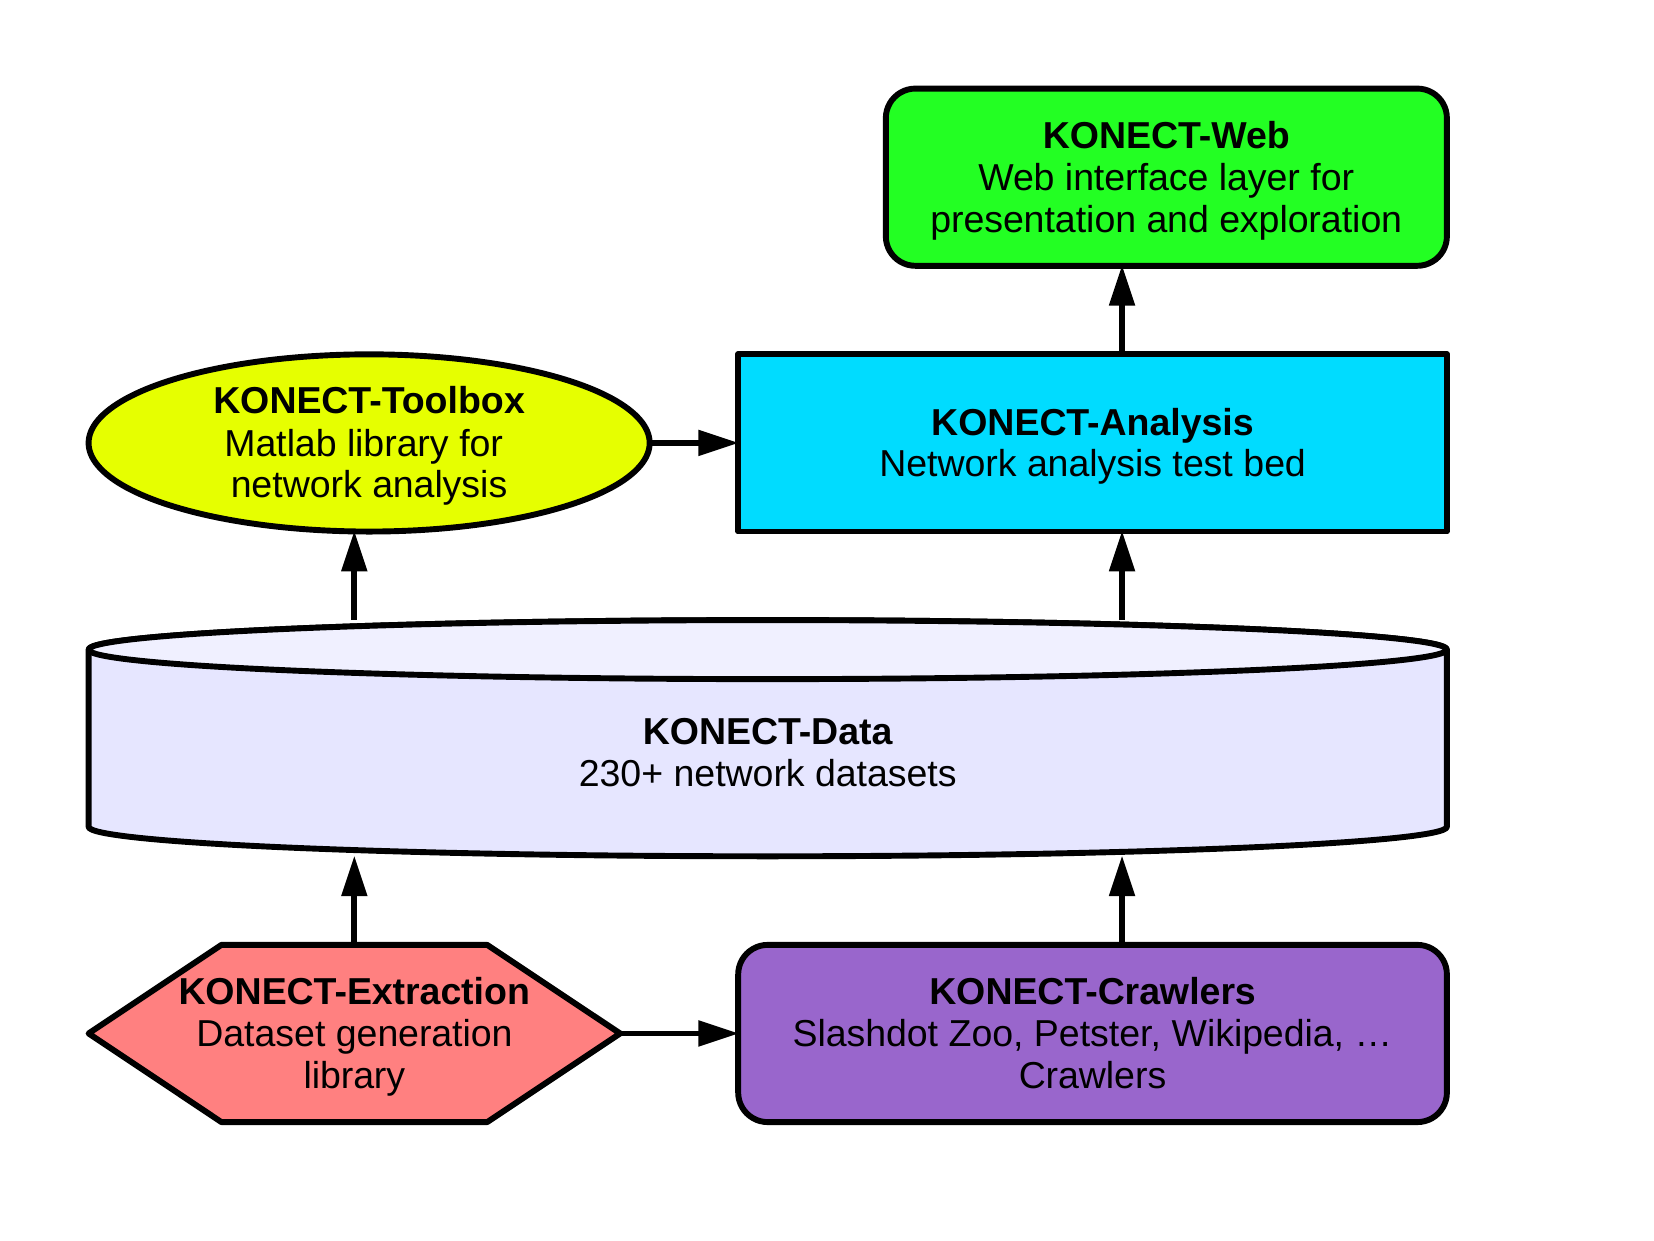

KONECT
Koblenz Network Collection
konect.uni-koblenz.de
KONECT-Web
Web interface layer for
presentation and exploration
KONECT-Toolbox
Matlab library for
network analysis
KONECT-Analysis
Network analysis test bed
KONECT-Data
230+ network datasets
KONECT-Extraction
Dataset generation
library
KONECT-Crawlers
Slashdot Zoo, Petster, Wikipedia, …
Crawlers